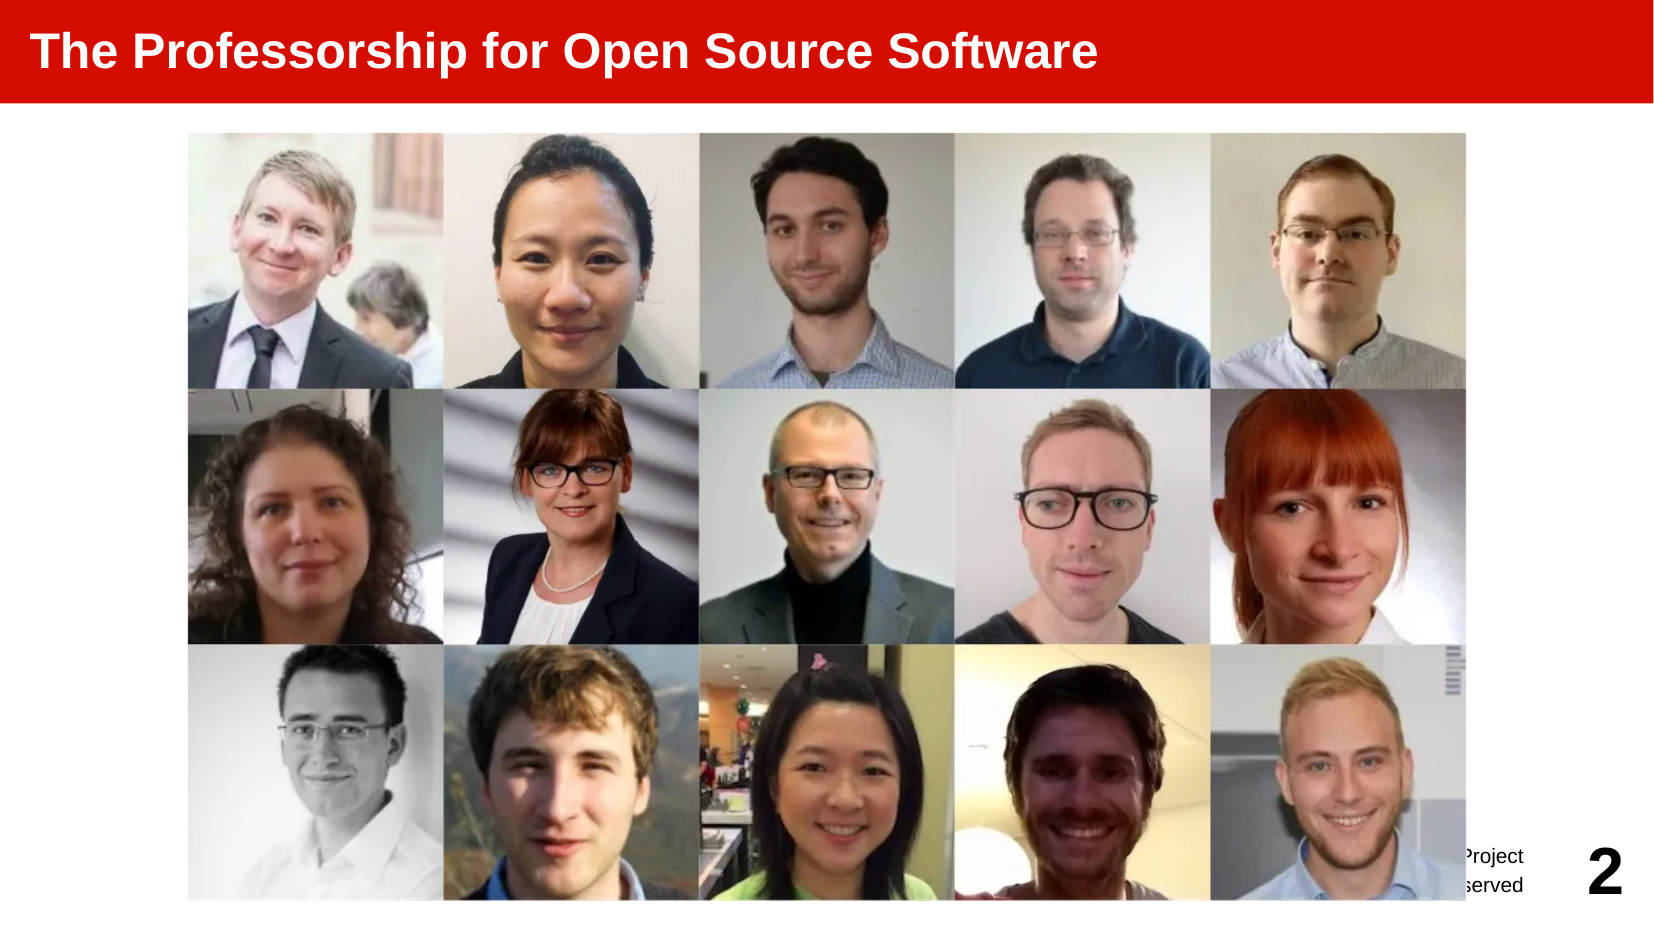

# The Professorship for Open Source Software
The AMOS Project
2
© 2021 Dirk Riehle - Some Rights Reserved